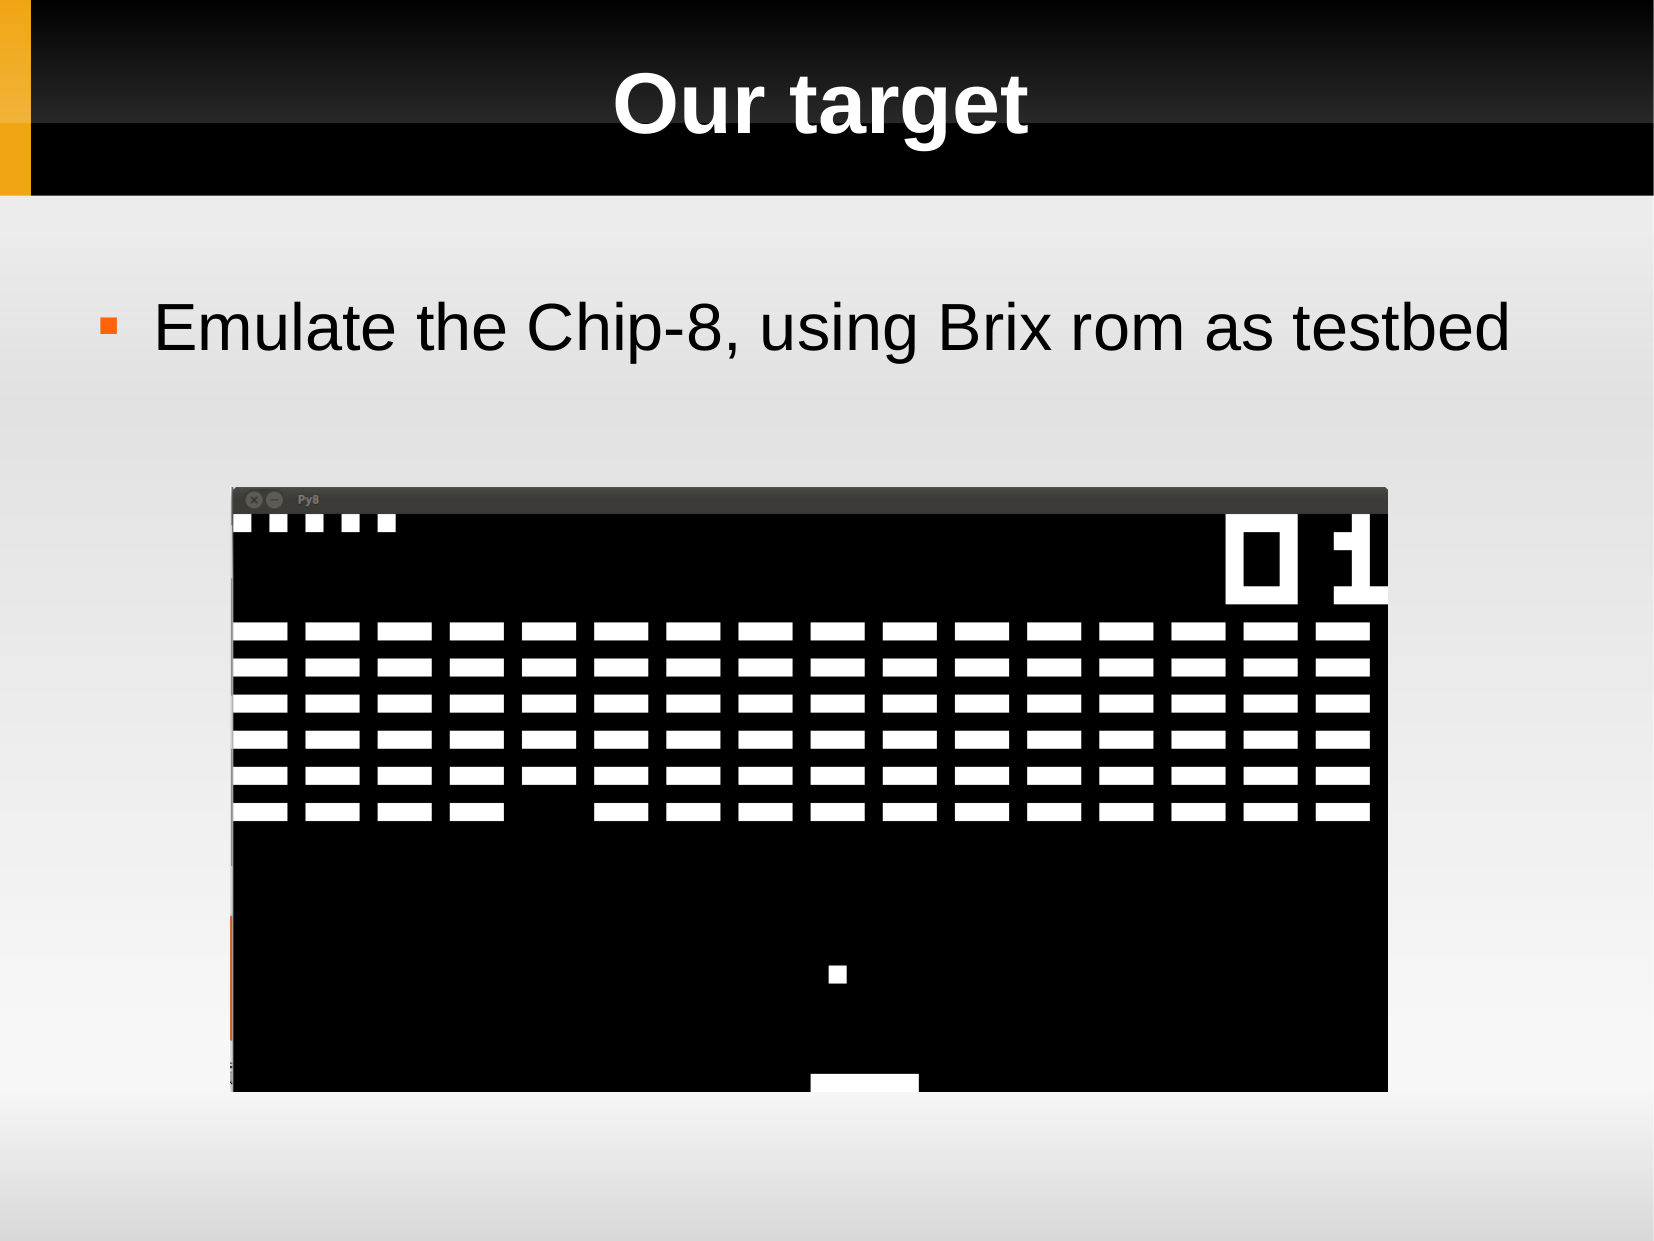

# Our target
Emulate the Chip-8, using Brix rom as testbed